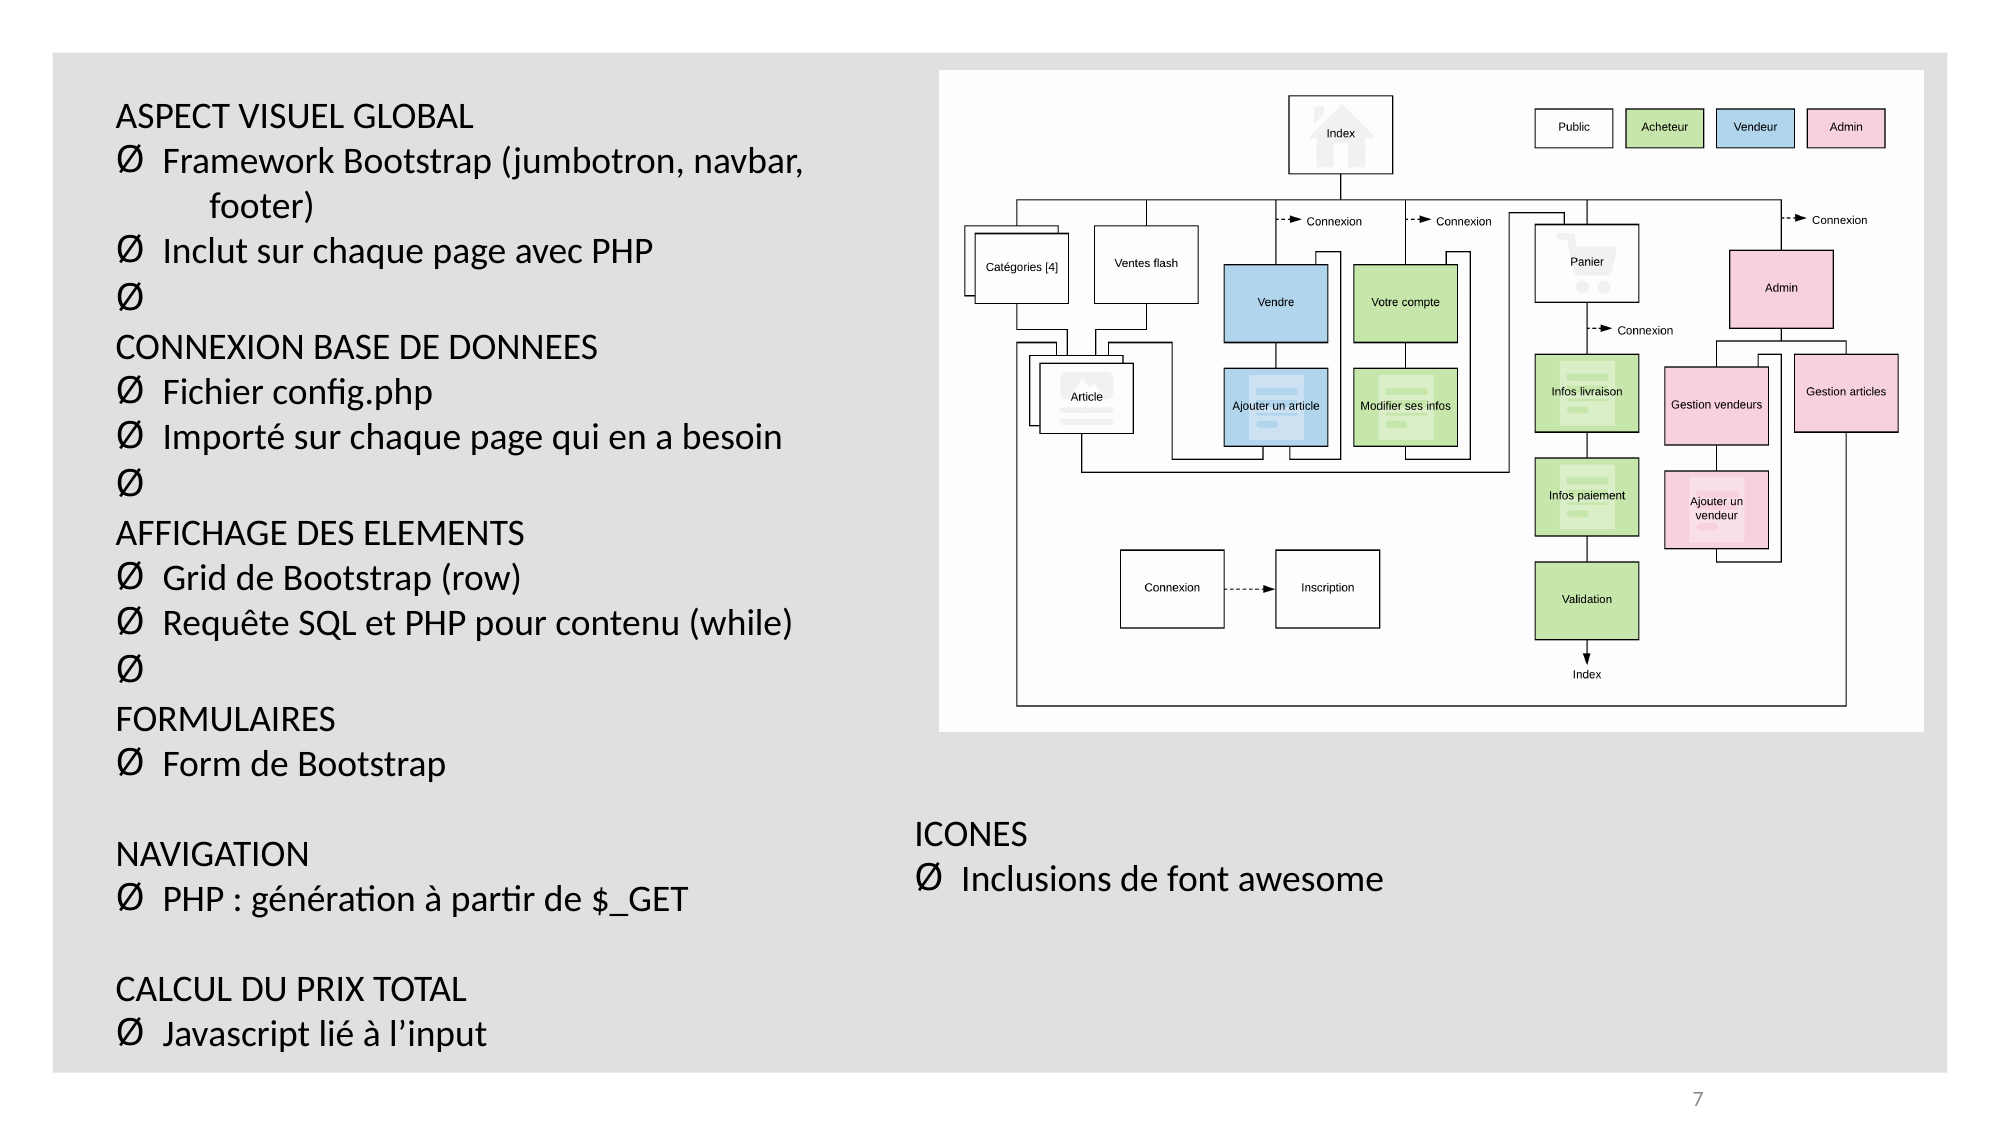

ASPECT VISUEL GLOBAL
Framework Bootstrap (jumbotron, navbar, footer)
Inclut sur chaque page avec PHP
CONNEXION BASE DE DONNEES
Fichier config.php
Importé sur chaque page qui en a besoin
AFFICHAGE DES ELEMENTS
Grid de Bootstrap (row)
Requête SQL et PHP pour contenu (while)
FORMULAIRES
Form de Bootstrap
NAVIGATION
PHP : génération à partir de $_GET
CALCUL DU PRIX TOTAL
Javascript lié à l’input
ICONES
Inclusions de font awesome